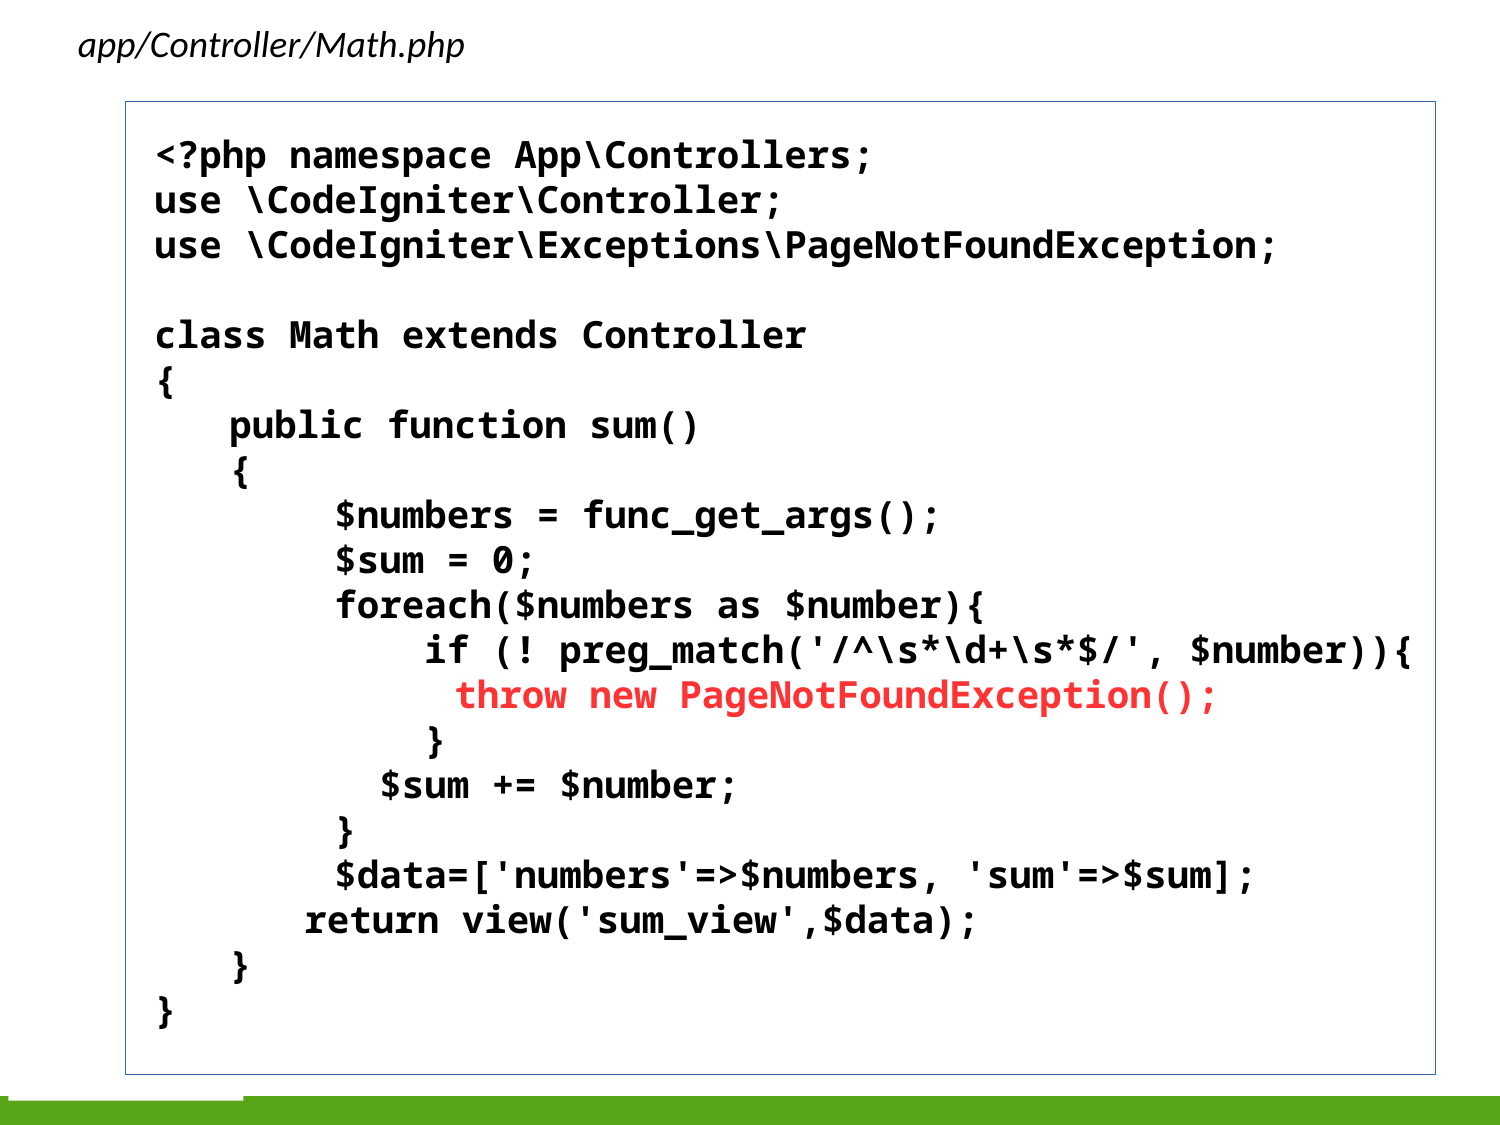

app/Controller/Math.php
<?php namespace App\Controllers;
use \CodeIgniter\Controller;
use \CodeIgniter\Exceptions\PageNotFoundException;
class Math extends Controller
{
	public function sum()
	{
 $numbers = func_get_args();
 $sum = 0;
 foreach($numbers as $number){
 if (! preg_match('/^\s*\d+\s*$/', $number)){
				throw new PageNotFoundException();
 }
			$sum += $number;
 }
 $data=['numbers'=>$numbers, 'sum'=>$sum];
		return view('sum_view',$data);
	}
}